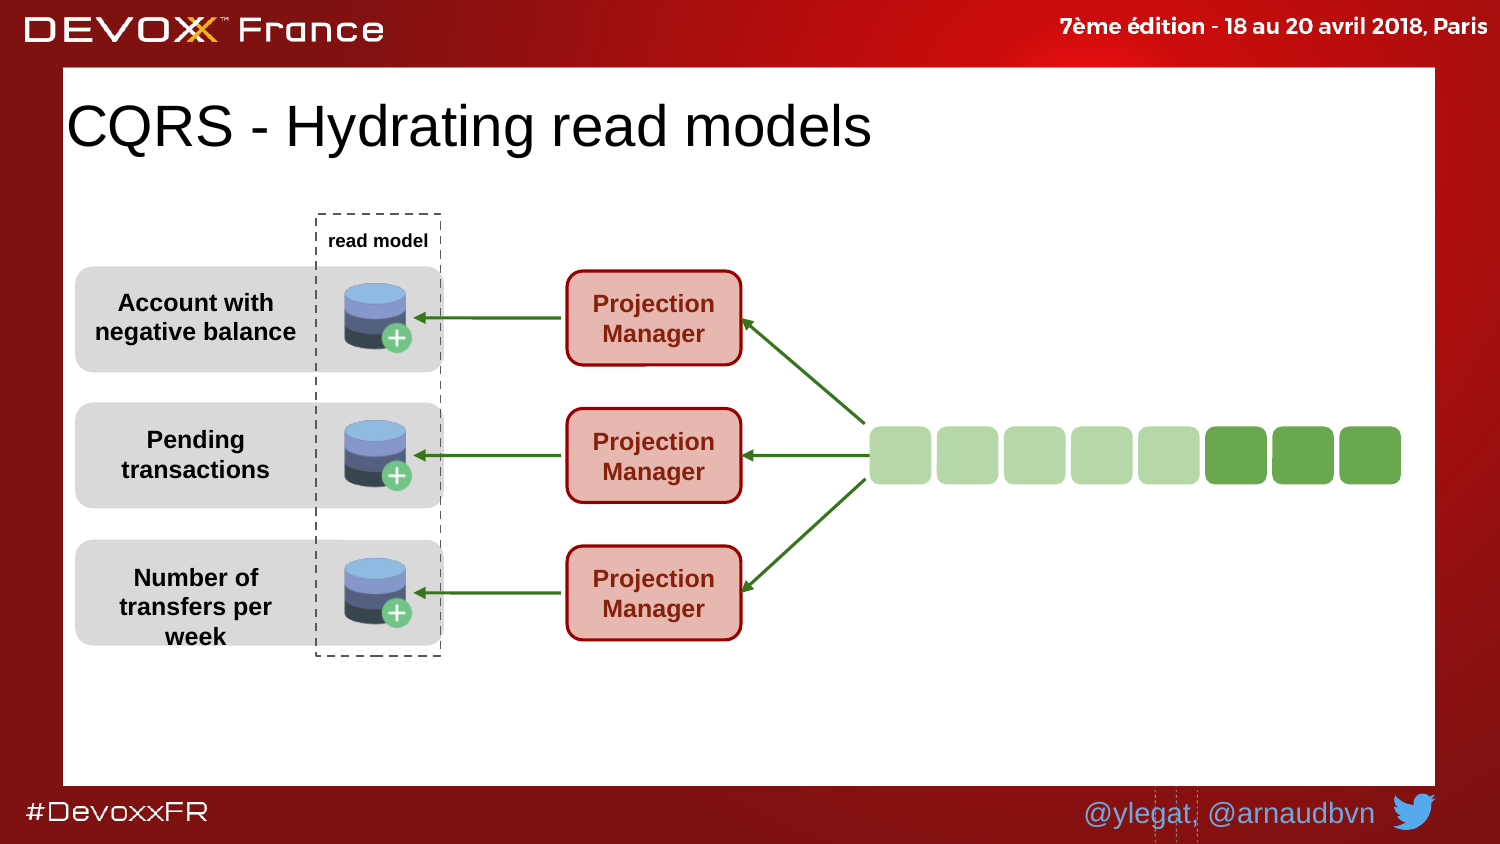

# CQRS - Hydrating read models
read model
Account with negative balance
Projection
Manager
Pending transactions
Projection
Manager
Projection
Manager
Number of transfers per week
@ylegat, @arnaudbvn